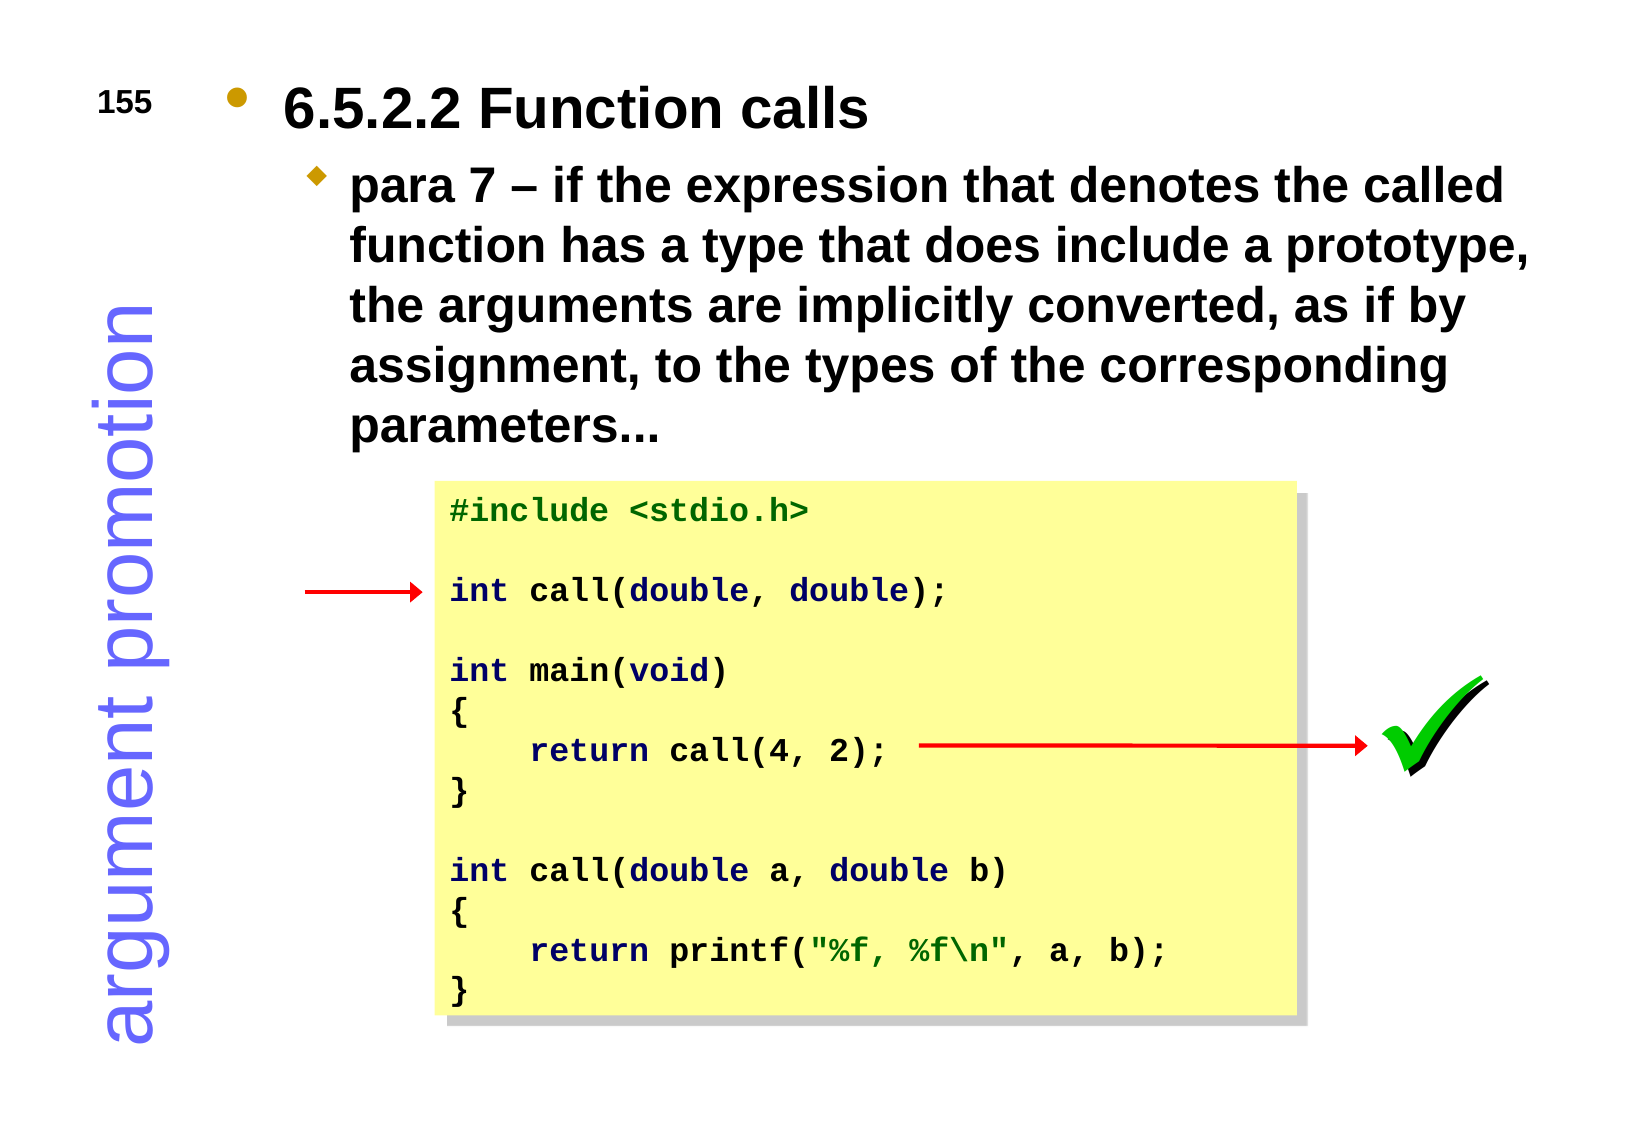

155
6.5.2.2 Function calls
para 7 – if the expression that denotes the called function has a type that does include a prototype, the arguments are implicitly converted, as if by assignment, to the types of the corresponding parameters...
#include <stdio.h>
int call(double, double);
int main(void)
{
 return call(4, 2);
}
int call(double a, double b)
{
 return printf("%f, %f\n", a, b);
}
# argument promotion
